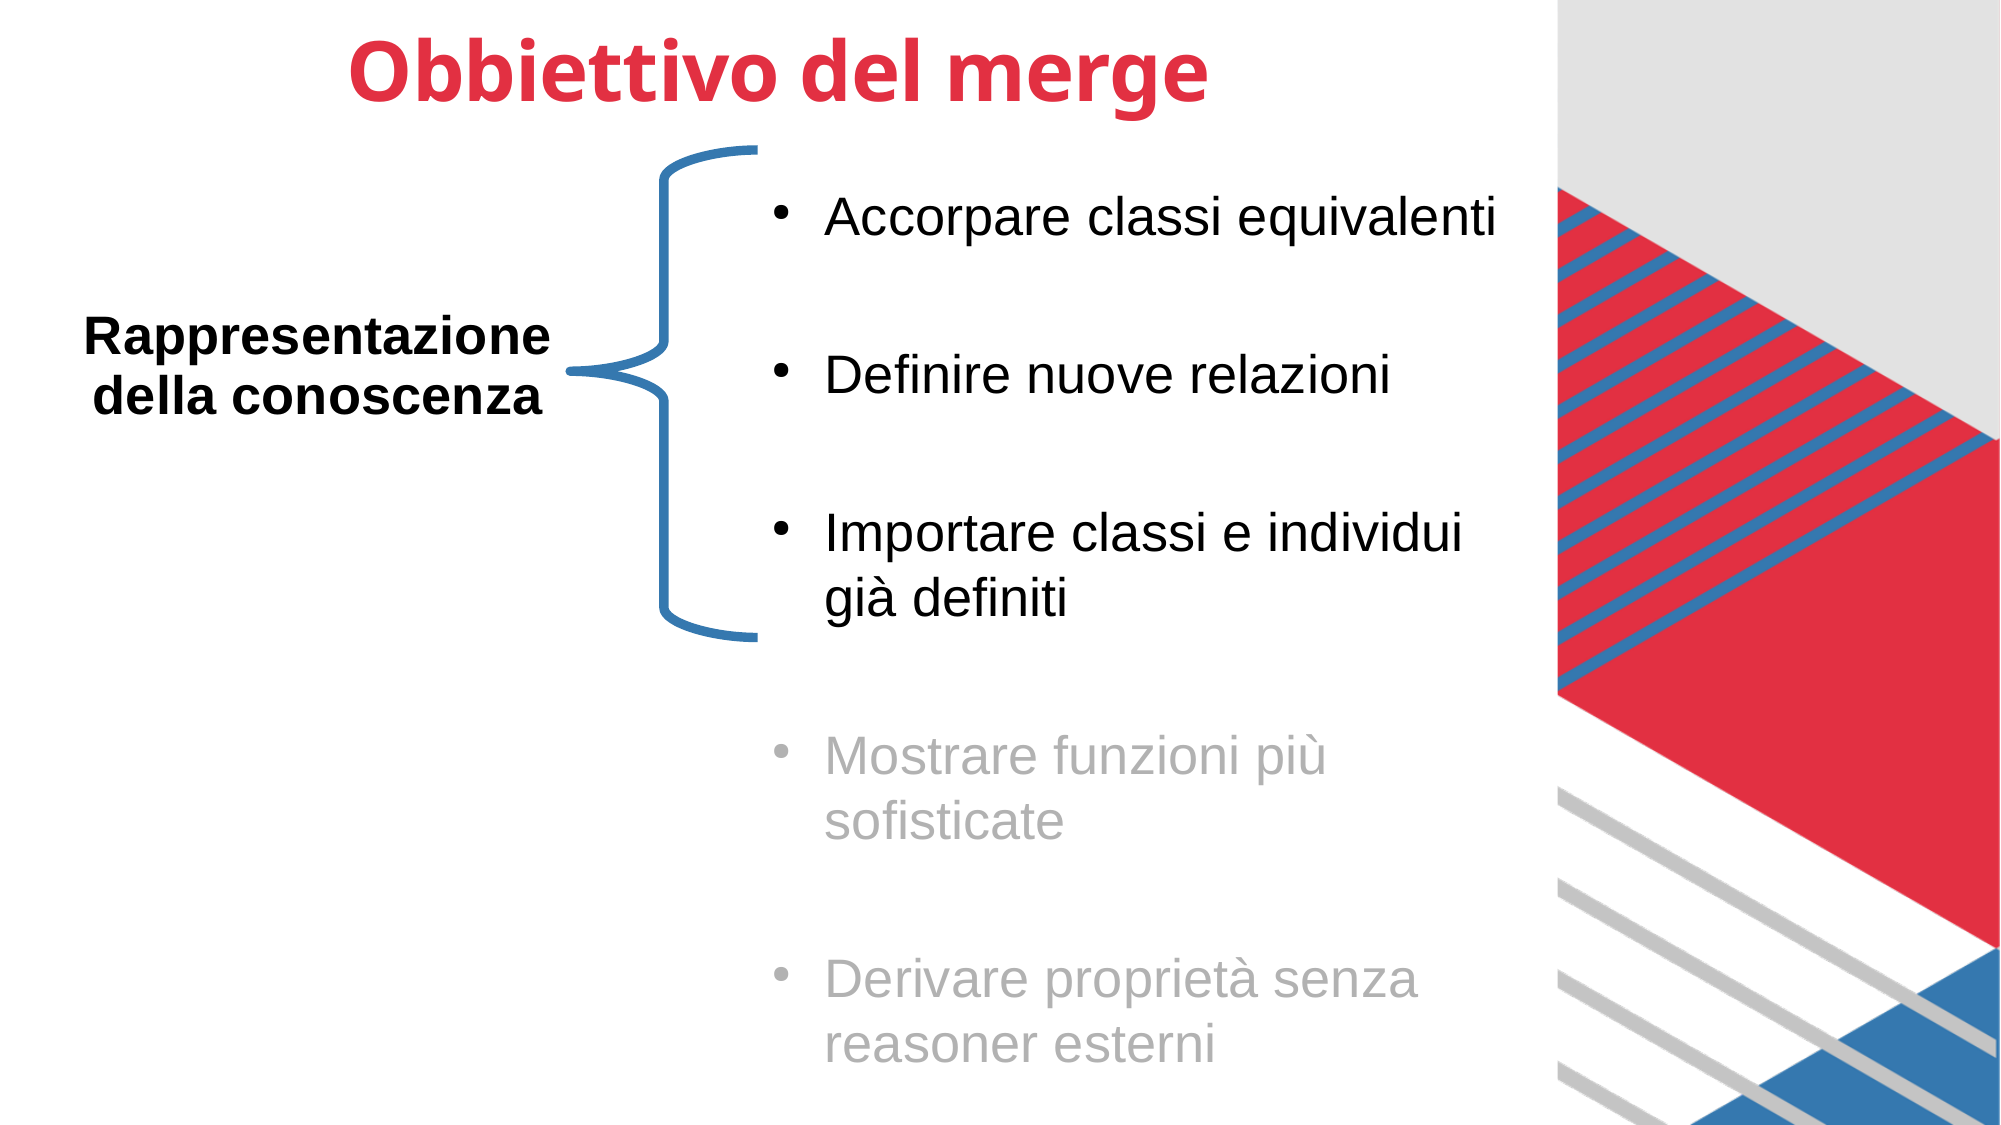

# Obbiettivo del merge
Accorpare classi equivalenti
Definire nuove relazioni
Importare classi e individui già definiti
Mostrare funzioni più sofisticate
Derivare proprietà senza reasoner esterni
Rappresentazione della conoscenza